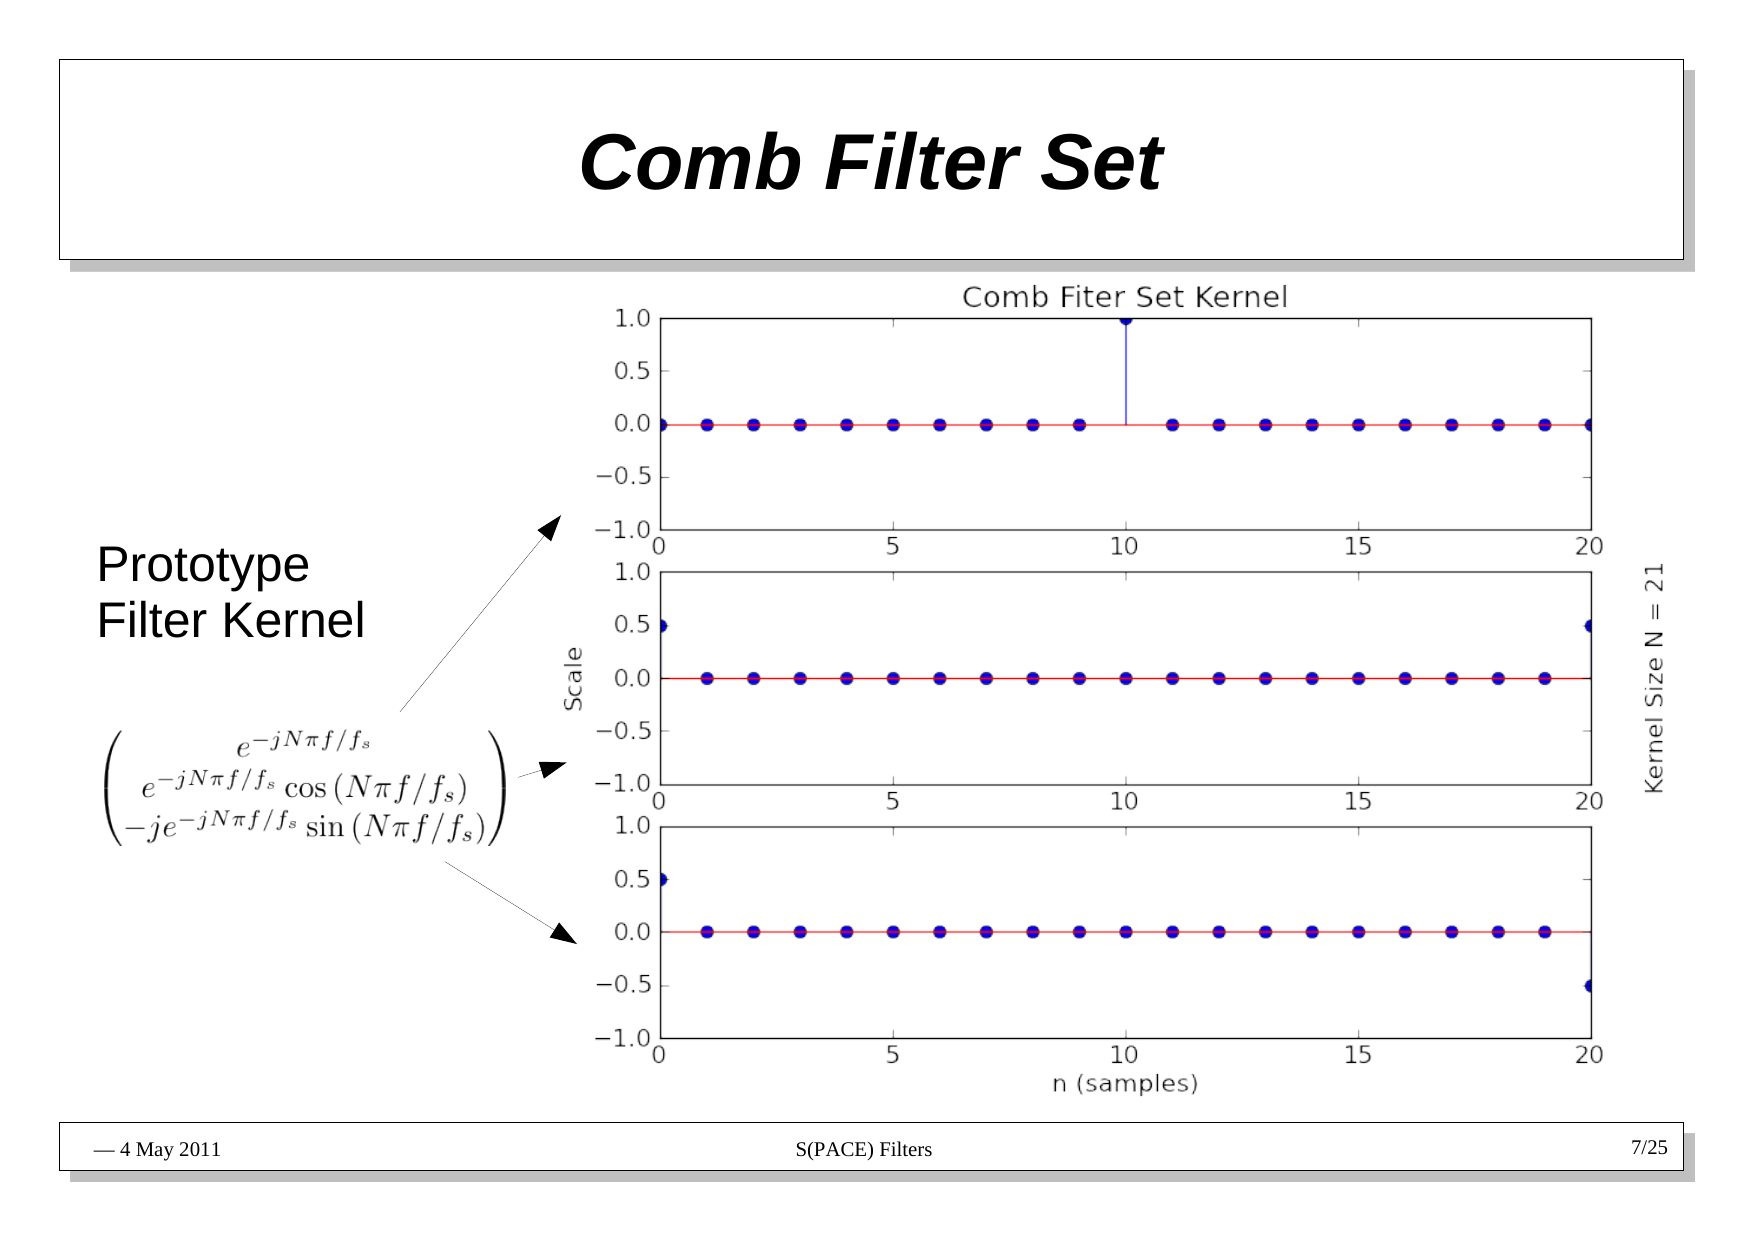

# Comb Filter Set
Prototype Filter Kernel